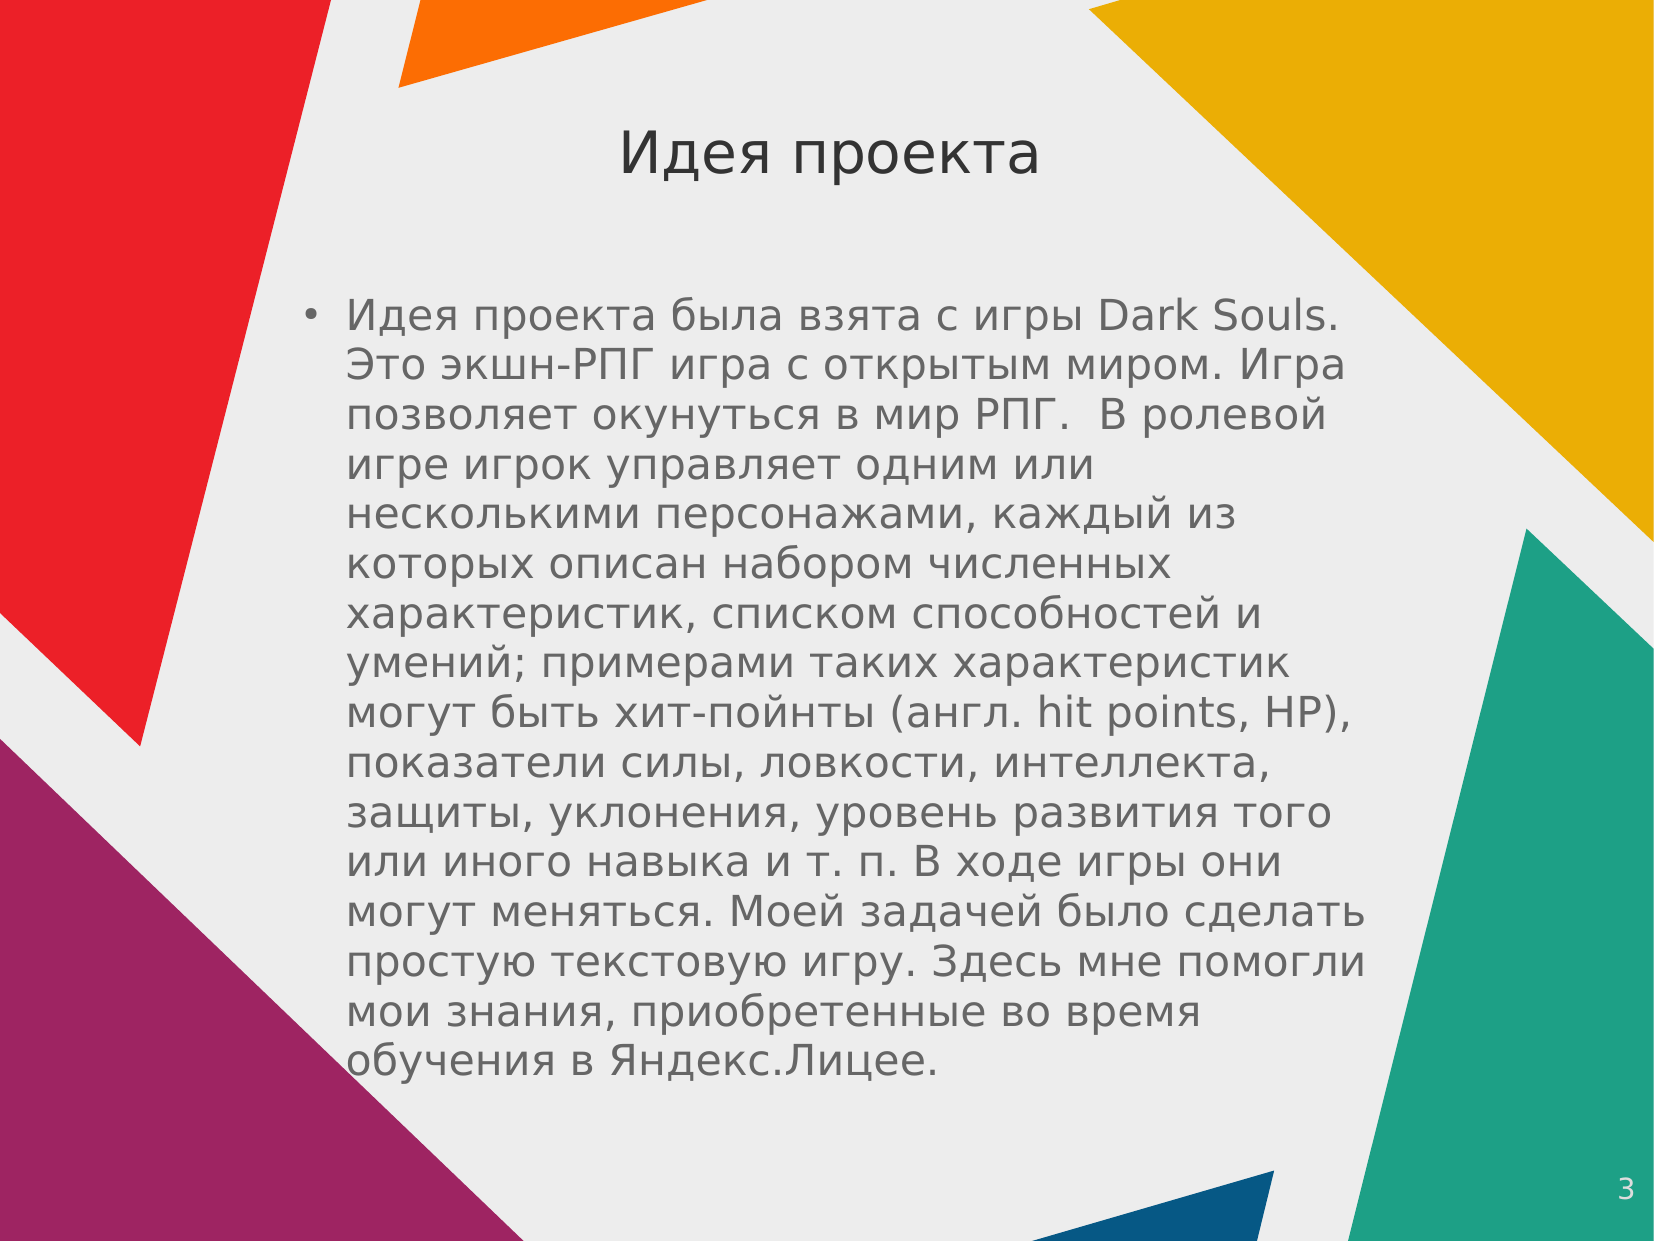

# Идея проекта
Идея проекта была взята с игры Dark Souls. Это экшн-РПГ игра с открытым миром. Игра позволяет окунуться в мир РПГ. В ролевой игре игрок управляет одним или несколькими персонажами, каждый из которых описан набором численных характеристик, списком способностей и умений; примерами таких характеристик могут быть хит-пойнты (англ. hit points, HP), показатели силы, ловкости, интеллекта, защиты, уклонения, уровень развития того или иного навыка и т. п. В ходе игры они могут меняться. Моей задачей было сделать простую текстовую игру. Здесь мне помогли мои знания, приобретенные во время обучения в Яндекс.Лицее.
3